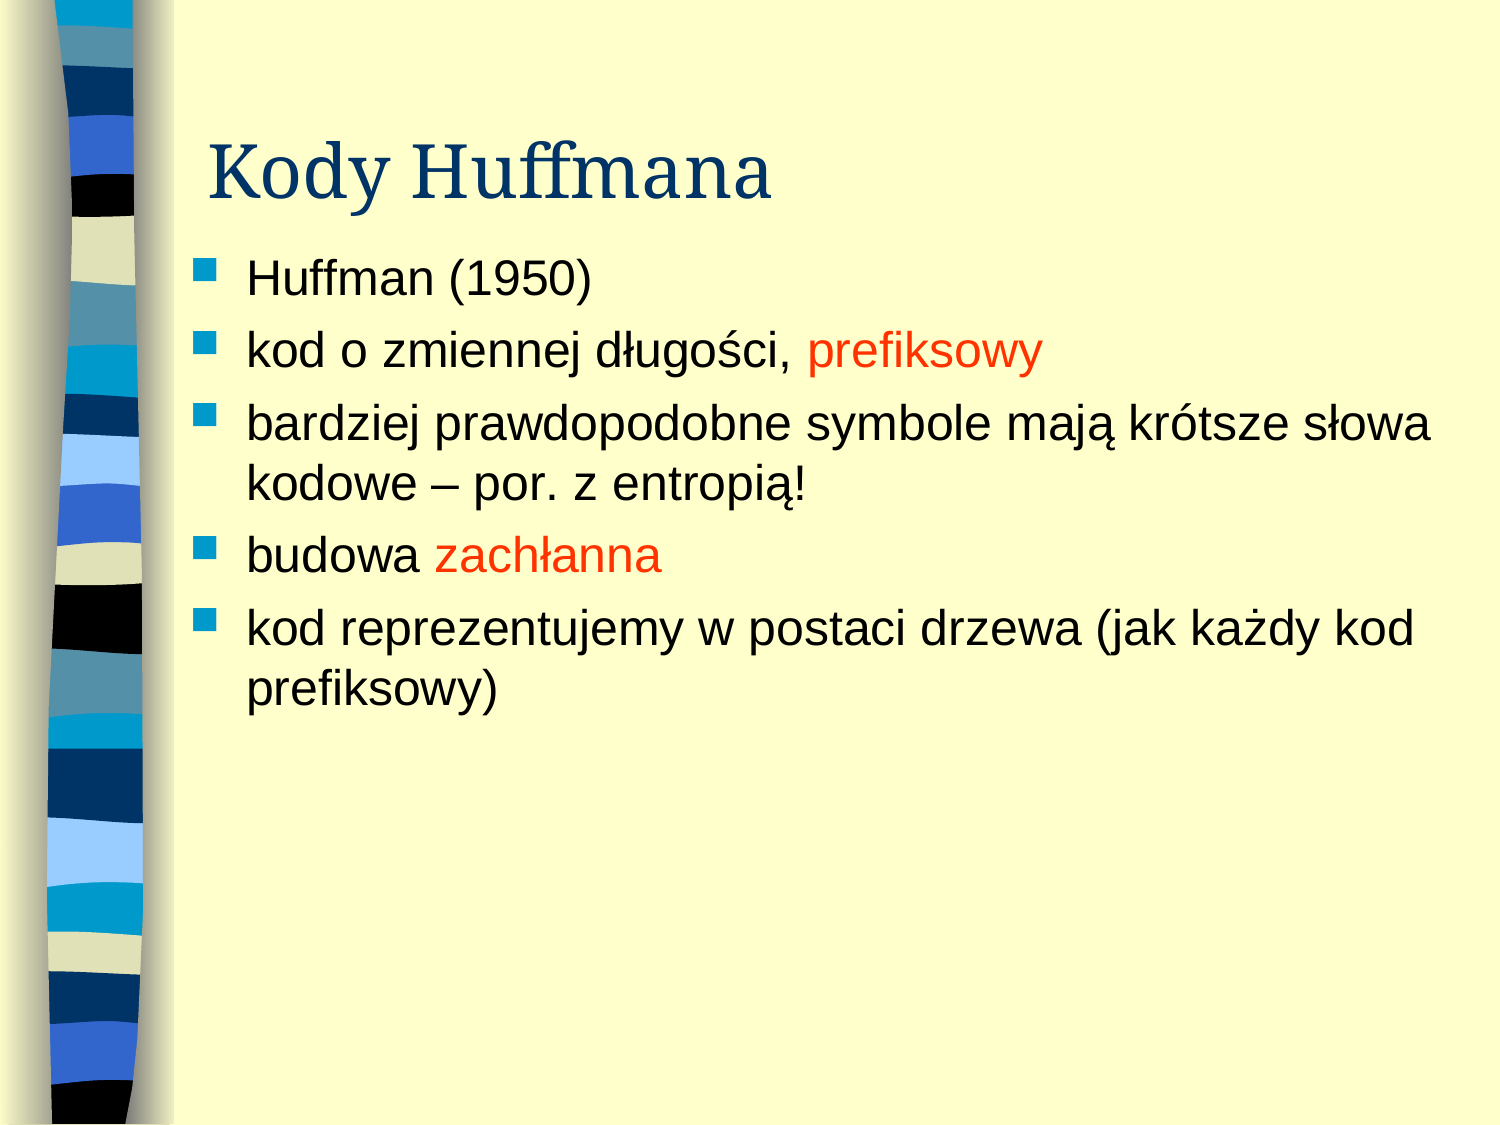

# Kody Huffmana
Huffman (1950)
kod o zmiennej długości, prefiksowy
bardziej prawdopodobne symbole mają krótsze słowa kodowe – por. z entropią!
budowa zachłanna
kod reprezentujemy w postaci drzewa (jak każdy kod prefiksowy)